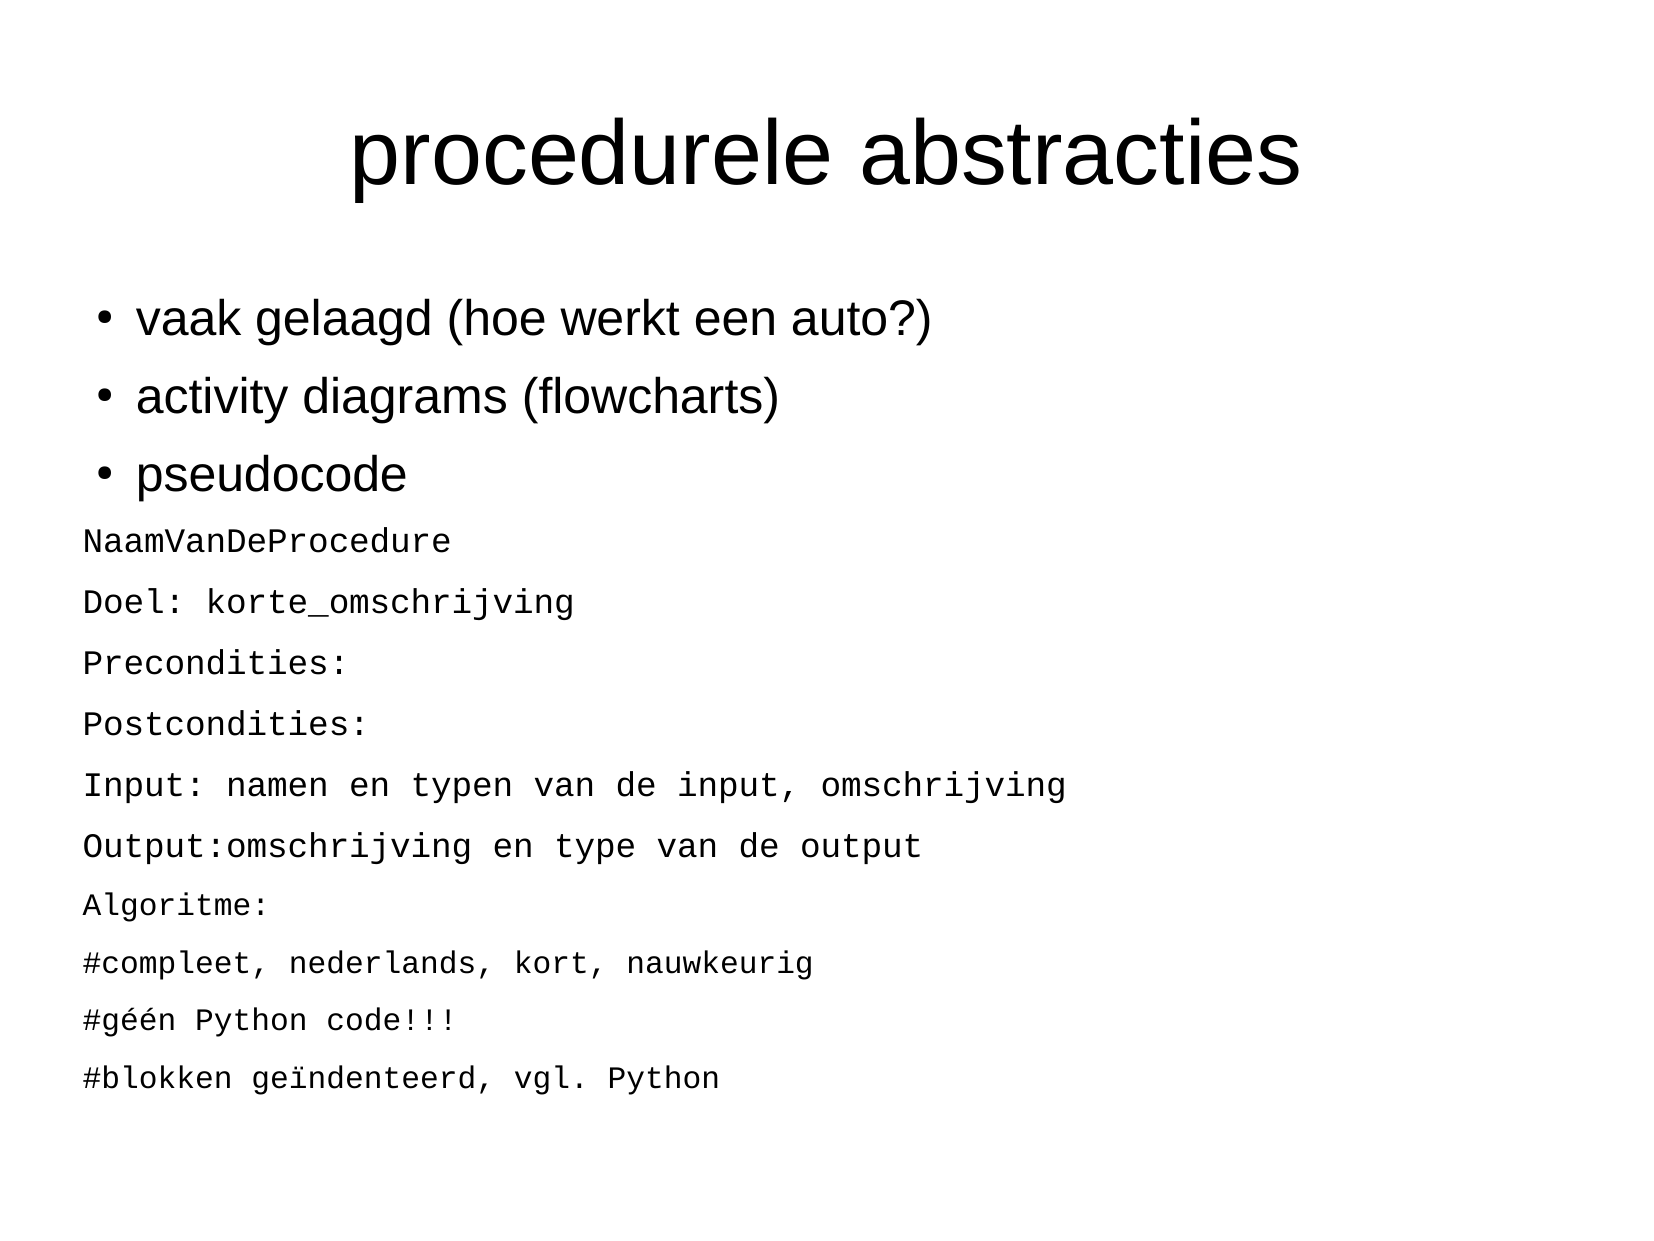

# procedurele abstracties
vaak gelaagd (hoe werkt een auto?)
activity diagrams (flowcharts)
pseudocode
NaamVanDeProcedure
Doel: korte_omschrijving
Precondities:
Postcondities:
Input: namen en typen van de input, omschrijving
Output:omschrijving en type van de output
Algoritme:
#compleet, nederlands, kort, nauwkeurig
#géén Python code!!!
#blokken geïndenteerd, vgl. Python